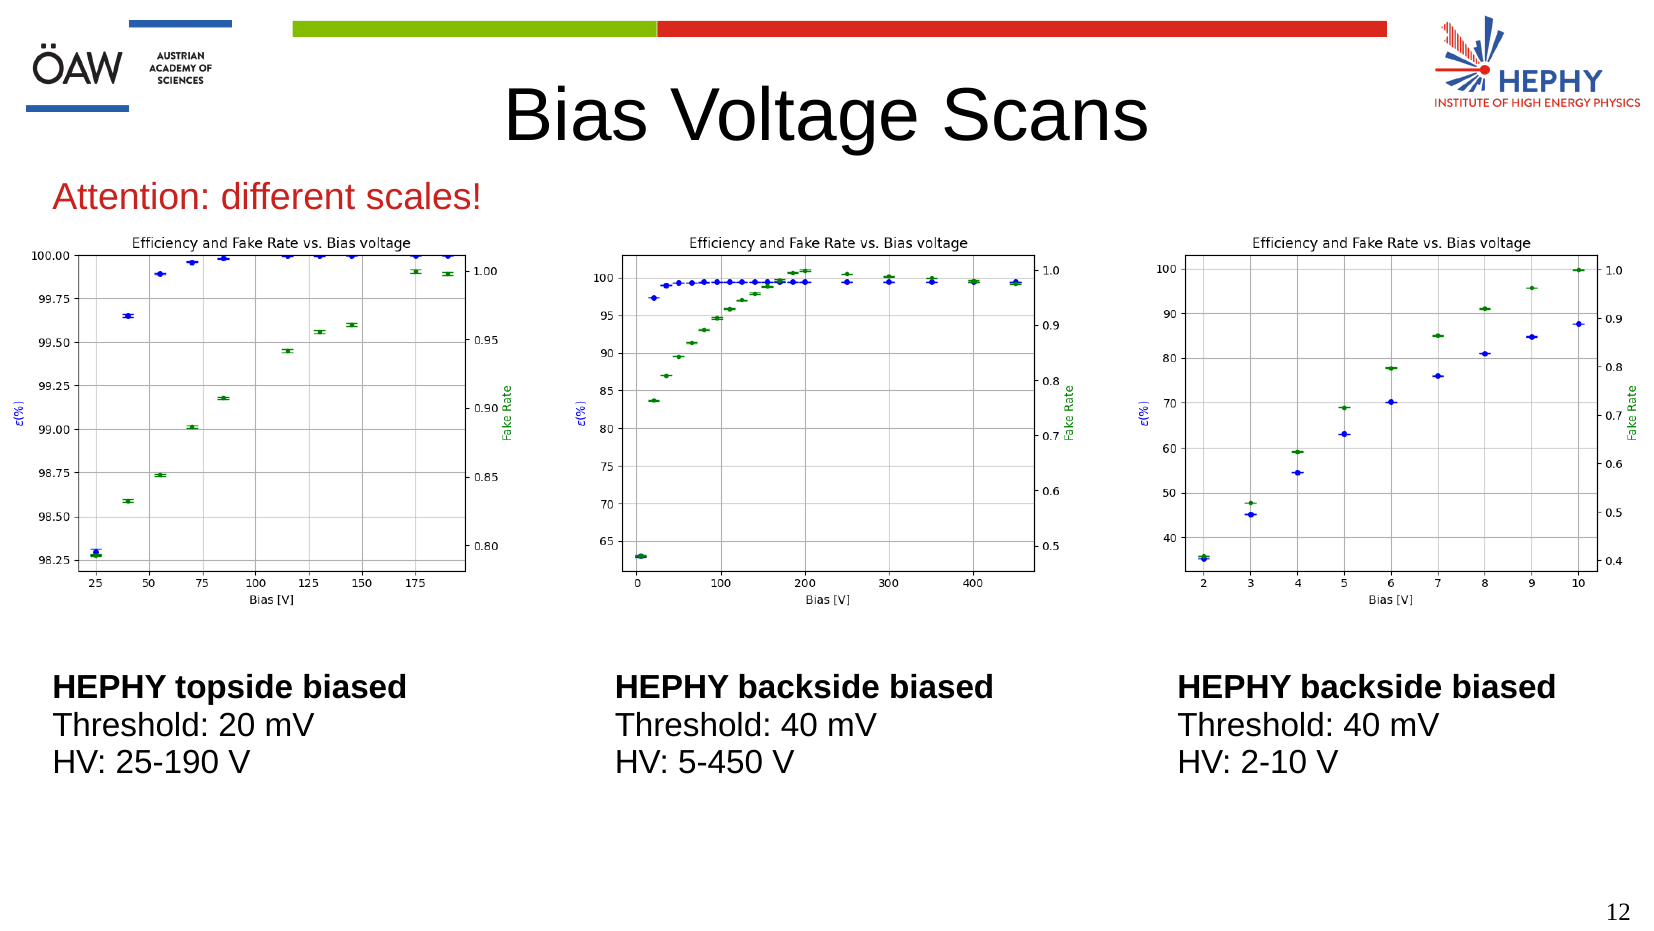

# Bias Voltage Scans
Attention: different scales!
HEPHY topside biased
Threshold: 20 mV
HV: 25-190 V
HEPHY backside biased
Threshold: 40 mV
HV: 5-450 V
HEPHY backside biased
Threshold: 40 mV
HV: 2-10 V